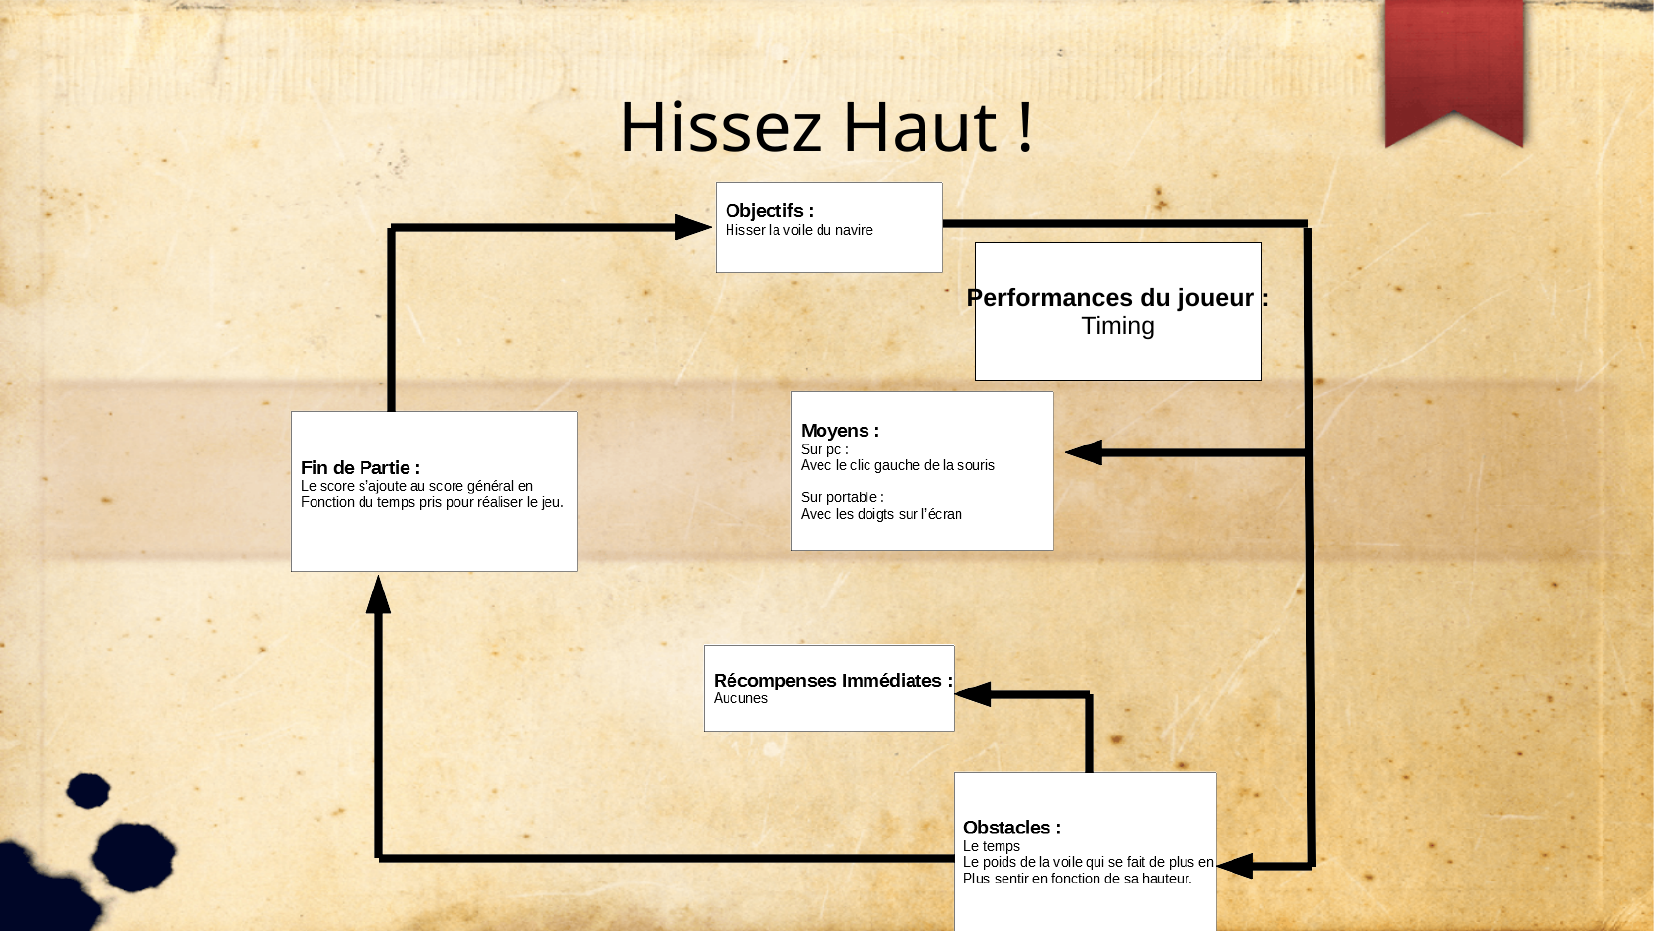

# Hissez Haut !
Performances du joueur :
Timing